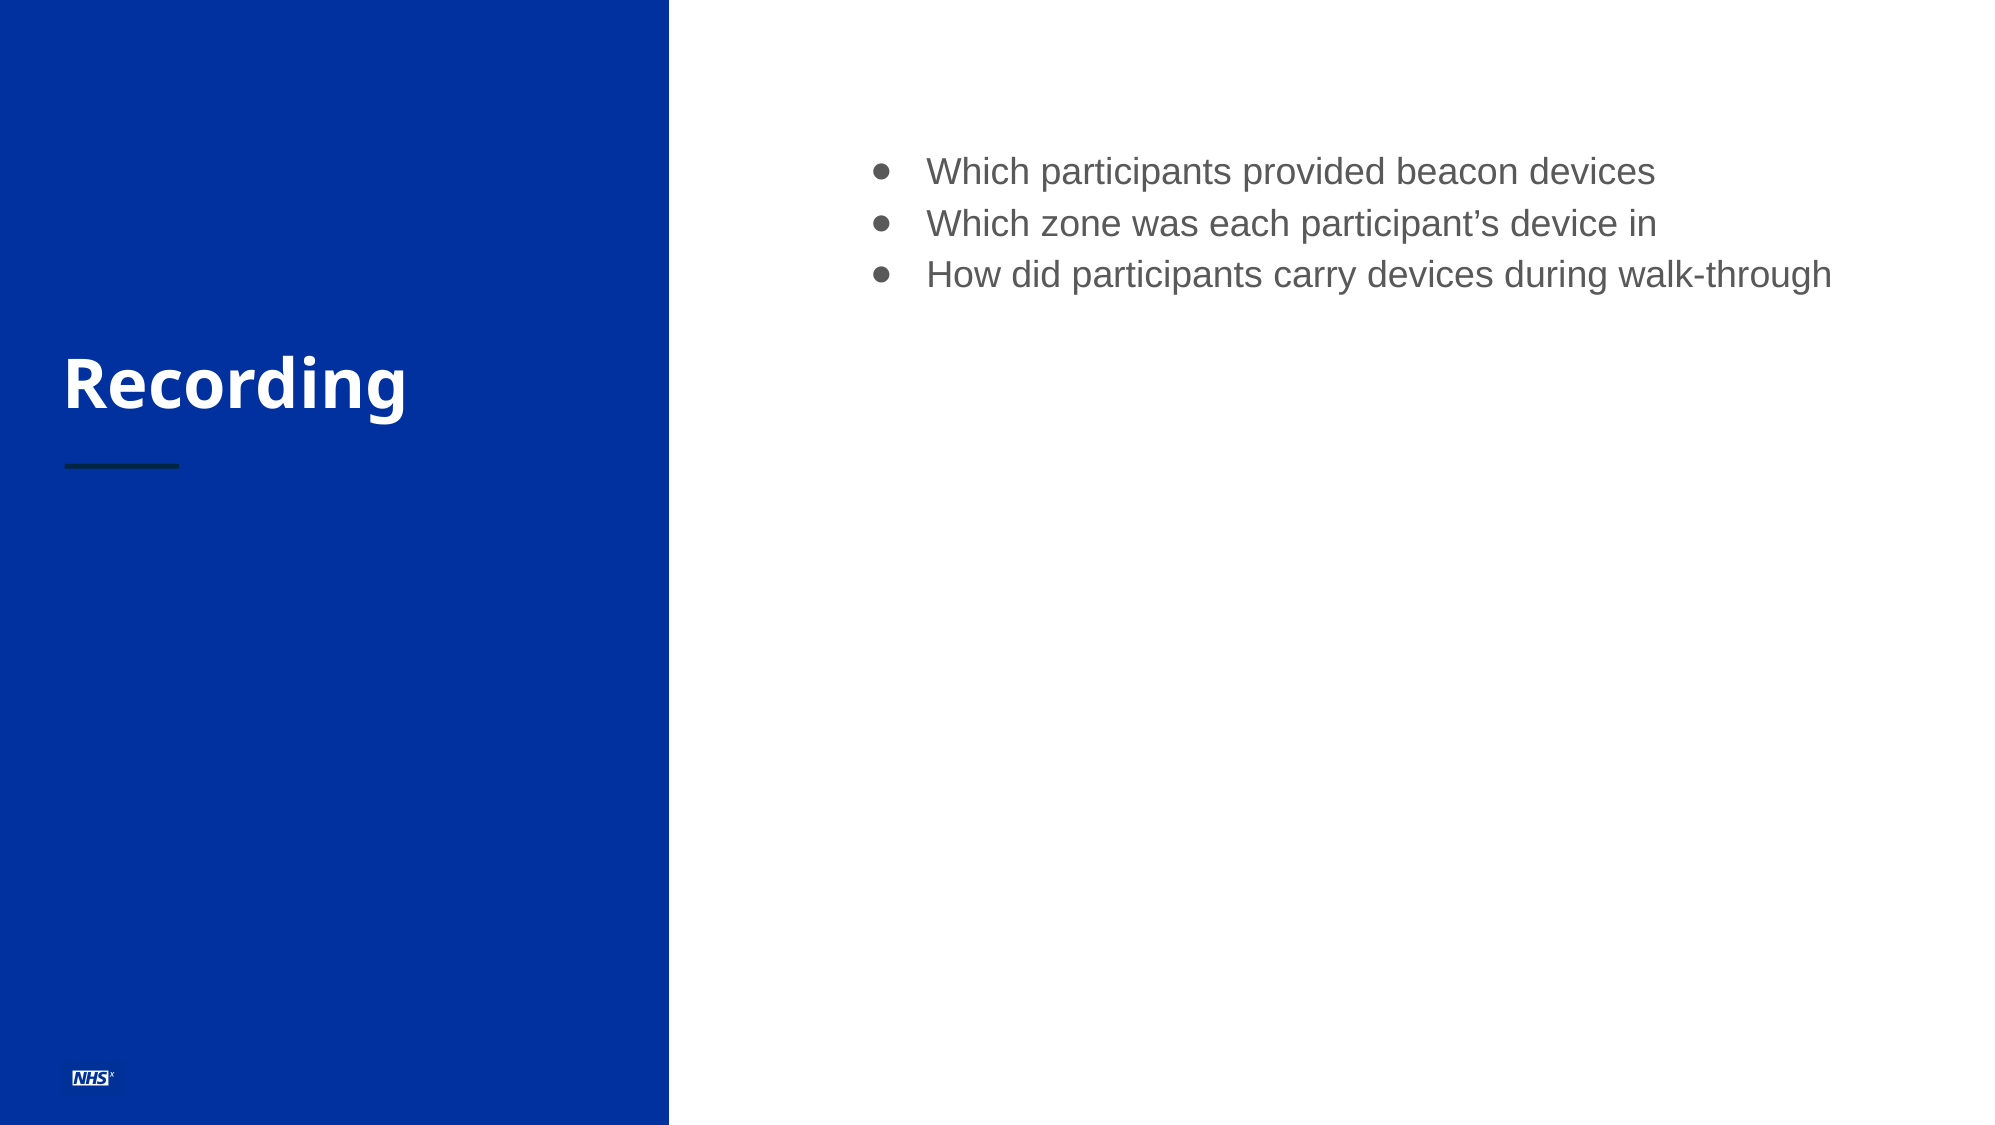

# Recording
Which participants provided beacon devices
Which zone was each participant’s device in
How did participants carry devices during walk-through